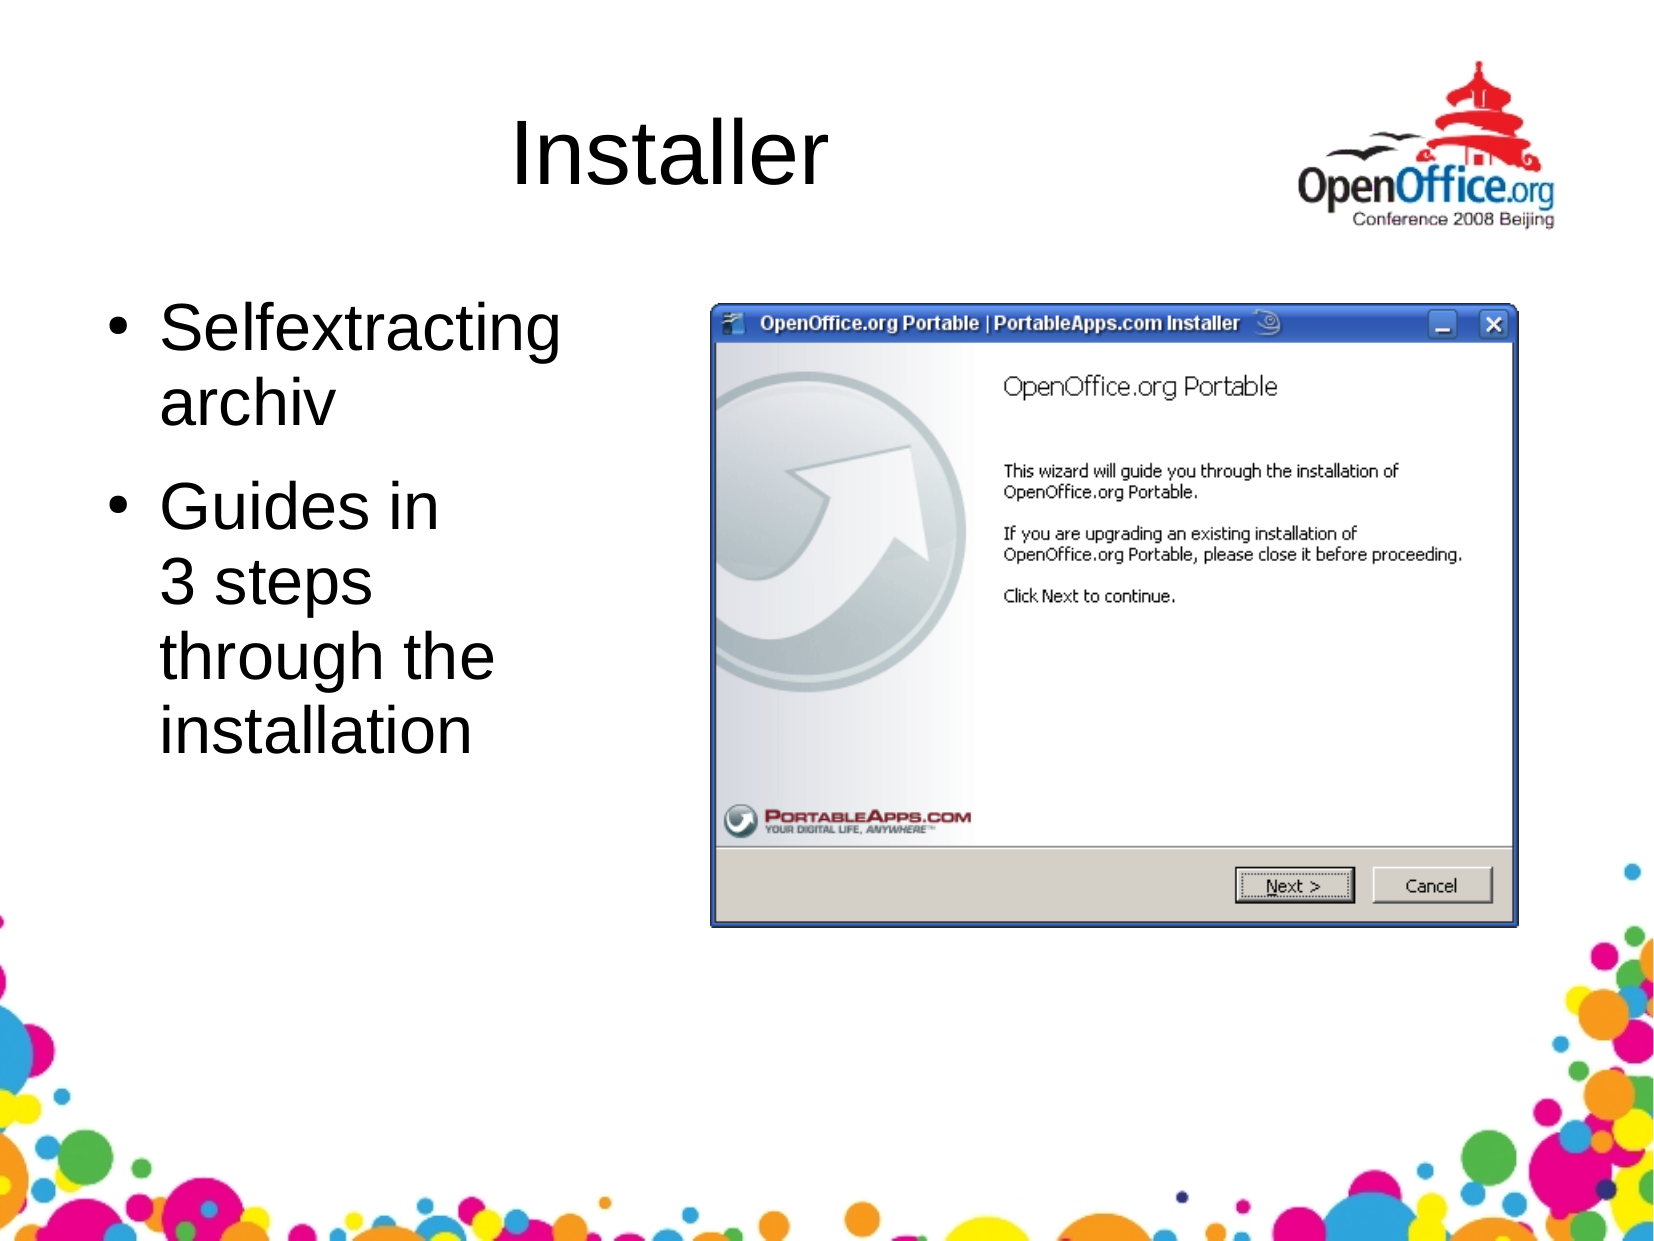

# Installer
Selfextracting archiv
Guides in
3 steps
through the installation